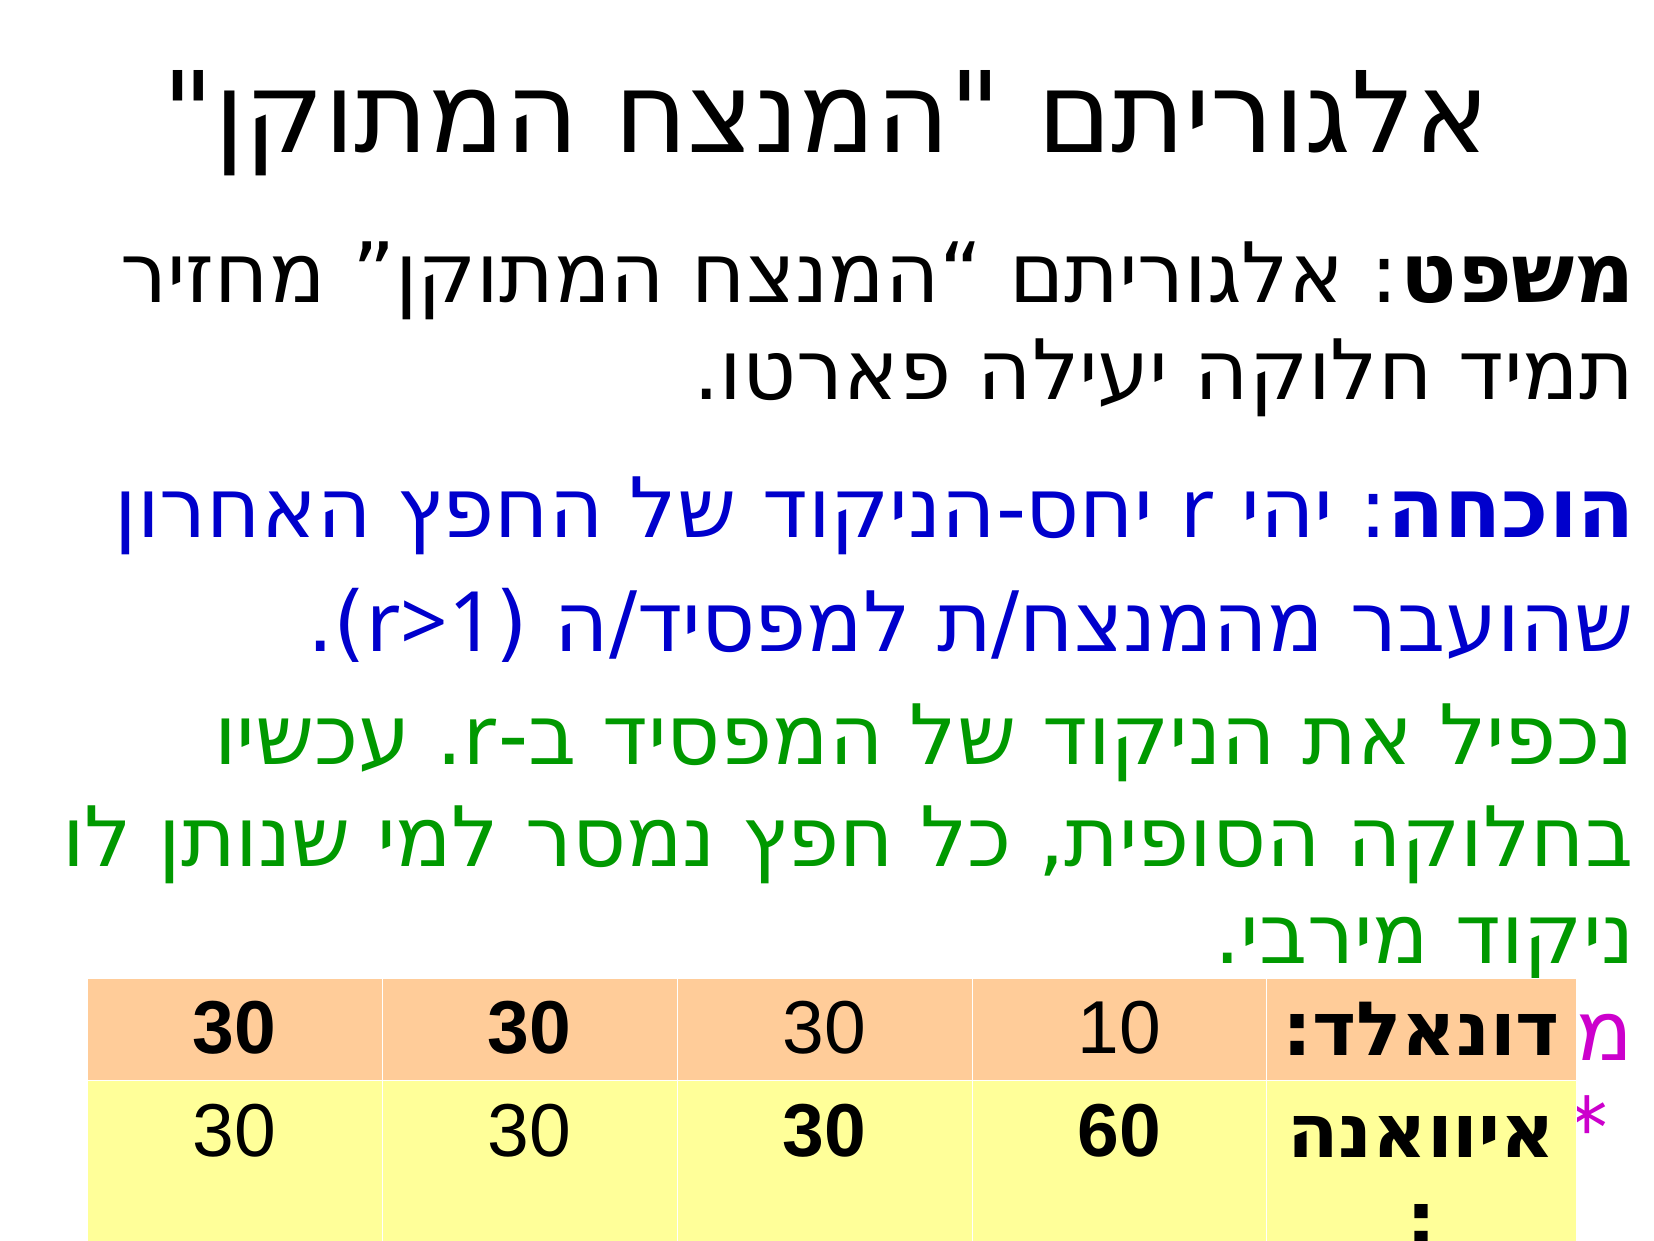

# אלגוריתם "המנצח המתוקן"
משפט: אלגוריתם “המנצח המתוקן” מחזיר תמיד חלוקה יעילה פארטו.
הוכחה: יהי r יחס-הניקוד של החפץ האחרון שהועבר מהמנצח/ת למפסיד/ה (r>1).
נכפיל את הניקוד של המפסיד ב-r. עכשיו בחלוקה הסופית, כל חפץ נמסר למי שנותן לו ניקוד מירבי.
מכאן - החלוקה הסופית ממקסמת סכום: ***
 r*v[loser] + v[winner]
| 30 | 30 | 30 | 10 | דונאלד: |
| --- | --- | --- | --- | --- |
| 30 | 30 | 30 | 60 | איוואנה: |